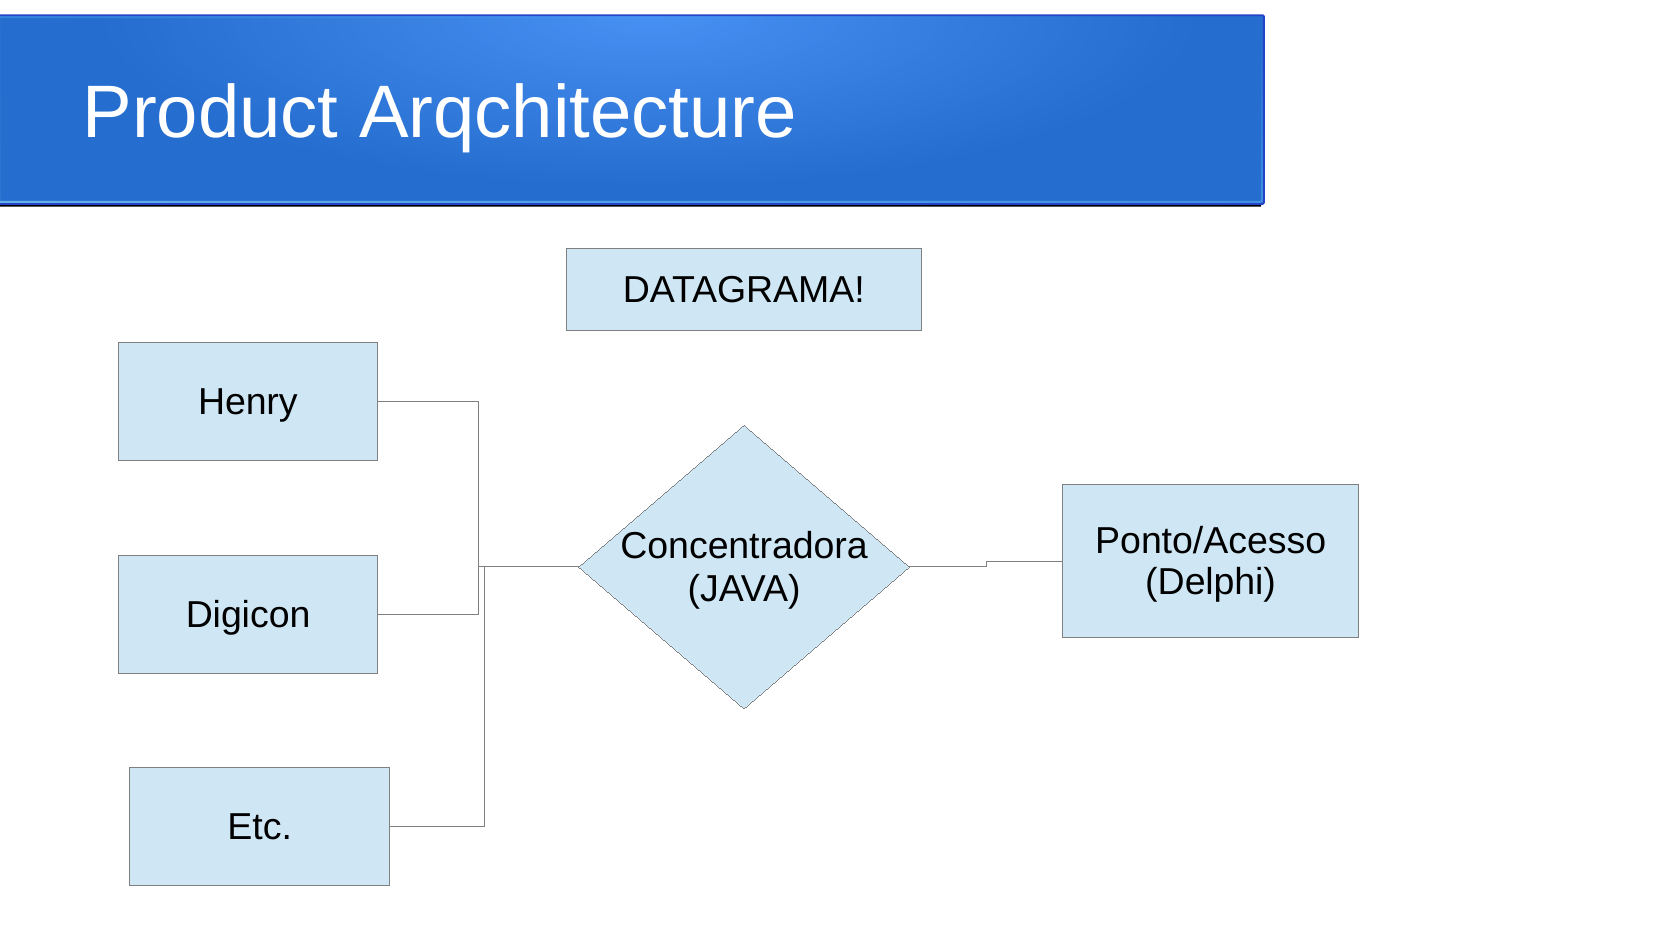

# Product Arqchitecture
DATAGRAMA!
Henry
Concentradora
(JAVA)
Ponto/Acesso
(Delphi)
Digicon
Etc.